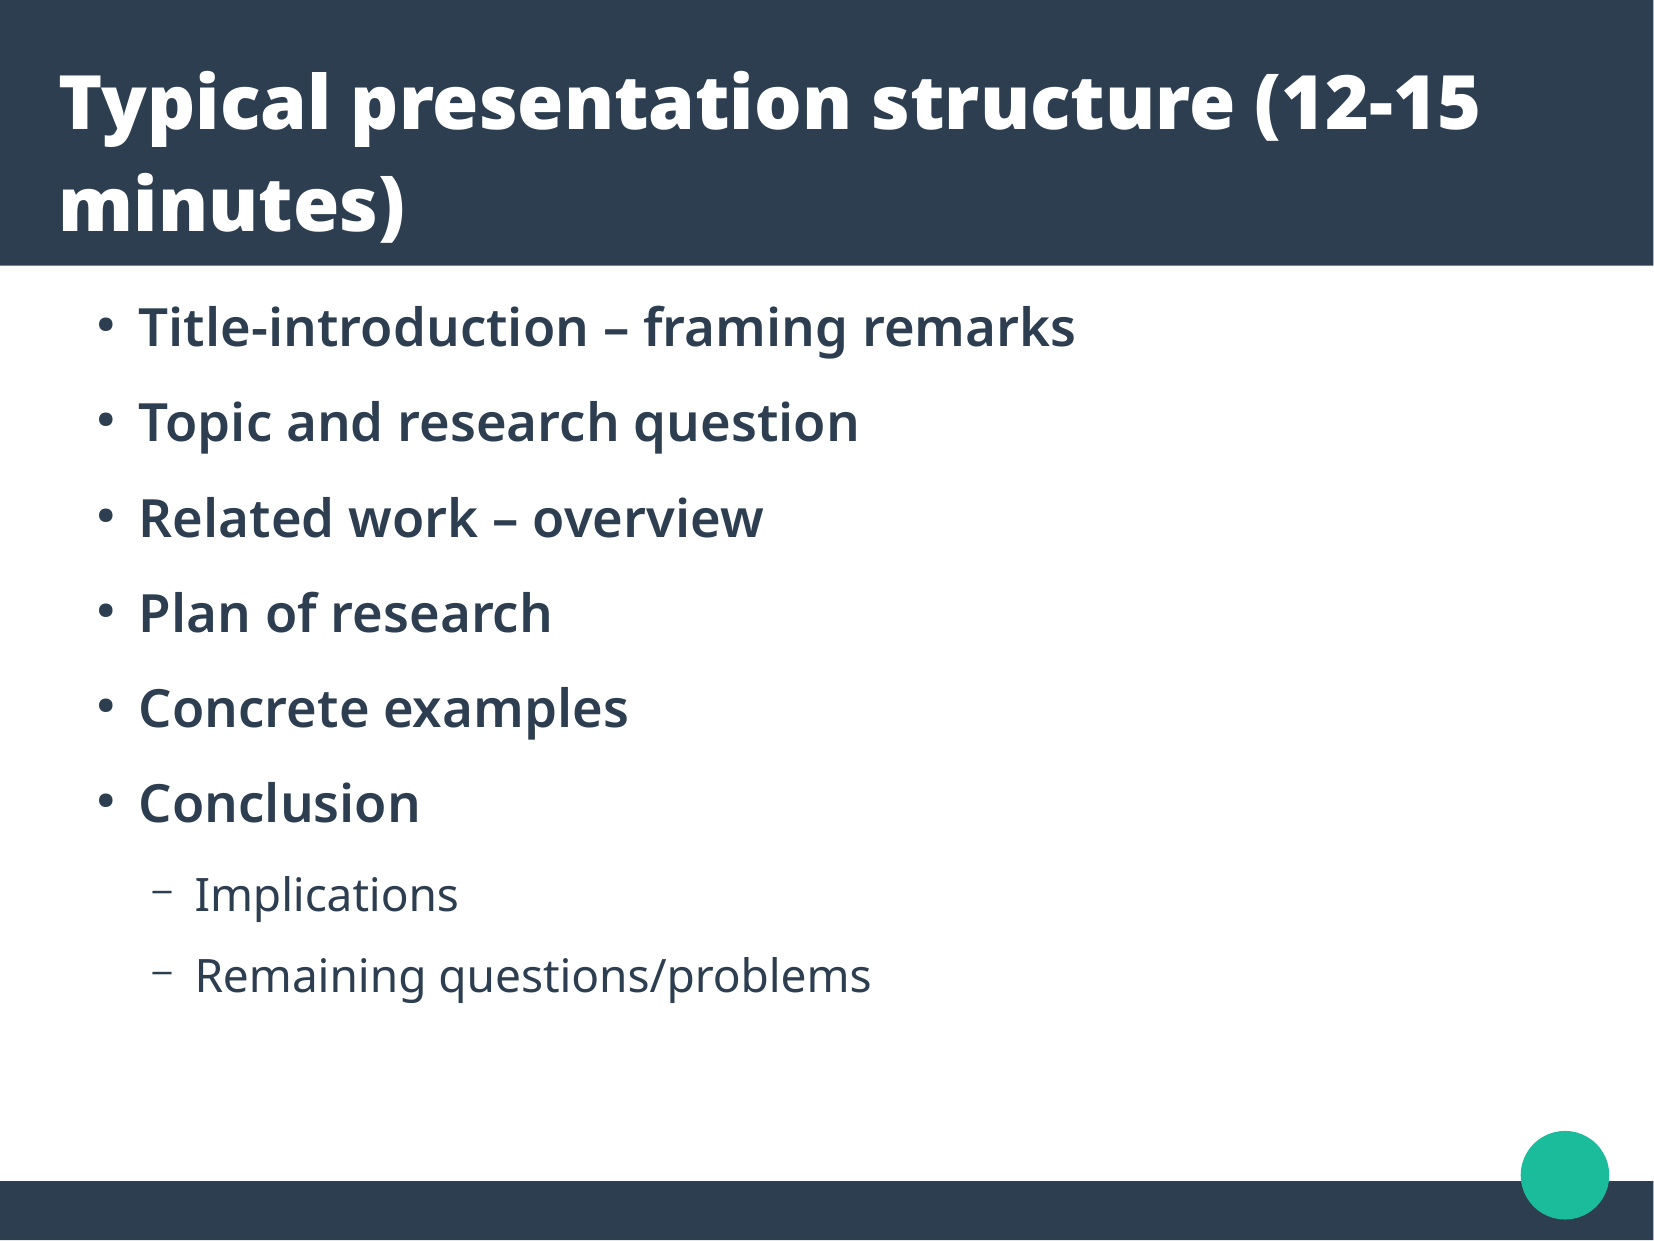

# Typical presentation structure (12-15 minutes)
Title-introduction – framing remarks
Topic and research question
Related work – overview
Plan of research
Concrete examples
Conclusion
Implications
Remaining questions/problems